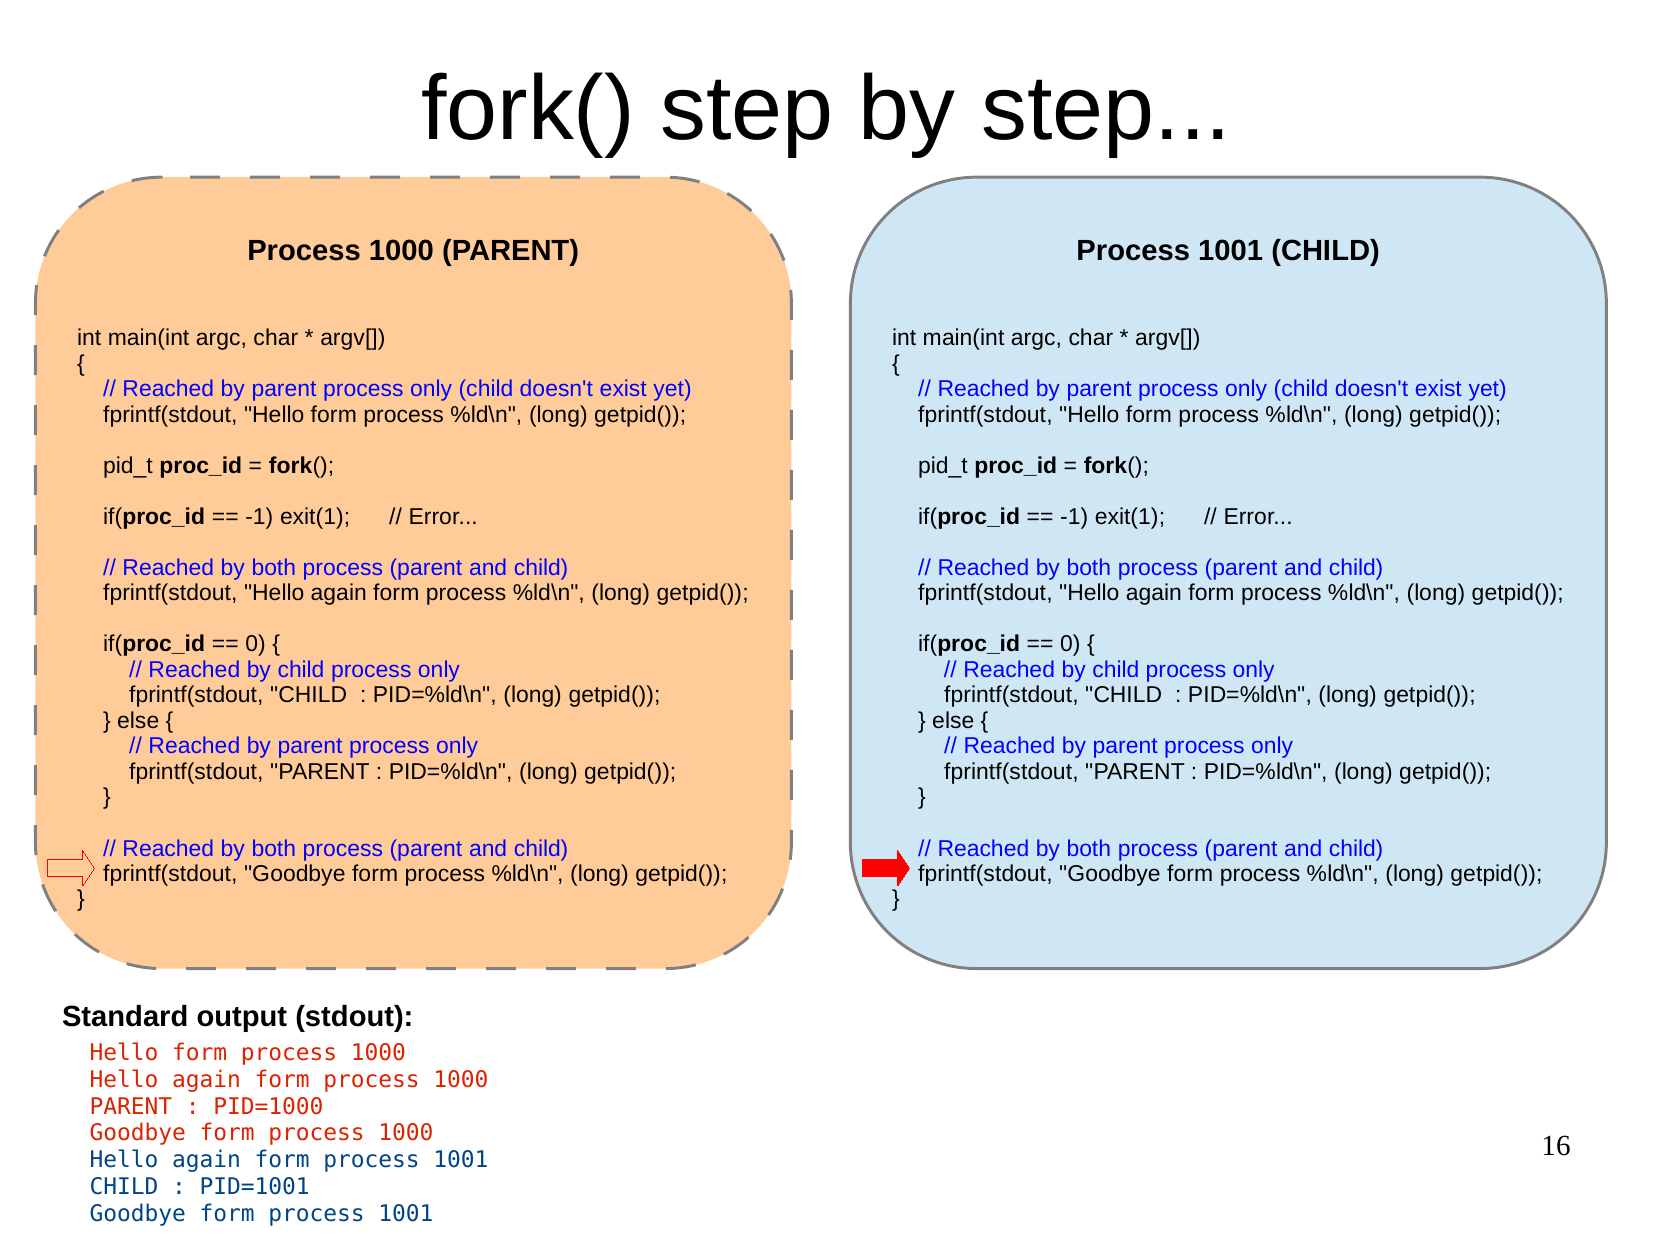

# fork() step by step...
Process 1000 (PARENT)
int main(int argc, char * argv[])
{
 // Reached by parent process only (child doesn't exist yet)
 fprintf(stdout, "Hello form process %ld\n", (long) getpid());
 pid_t proc_id = fork();
 if(proc_id == -1) exit(1); // Error...
 // Reached by both process (parent and child)
 fprintf(stdout, "Hello again form process %ld\n", (long) getpid());
 if(proc_id == 0) {
 // Reached by child process only
 fprintf(stdout, "CHILD : PID=%ld\n", (long) getpid());
 } else {
 // Reached by parent process only
 fprintf(stdout, "PARENT : PID=%ld\n", (long) getpid());
 }
 // Reached by both process (parent and child)
 fprintf(stdout, "Goodbye form process %ld\n", (long) getpid());
}
Process 1001 (CHILD)
int main(int argc, char * argv[])
{
 // Reached by parent process only (child doesn't exist yet)
 fprintf(stdout, "Hello form process %ld\n", (long) getpid());
 pid_t proc_id = fork();
 if(proc_id == -1) exit(1); // Error...
 // Reached by both process (parent and child)
 fprintf(stdout, "Hello again form process %ld\n", (long) getpid());
 if(proc_id == 0) {
 // Reached by child process only
 fprintf(stdout, "CHILD : PID=%ld\n", (long) getpid());
 } else {
 // Reached by parent process only
 fprintf(stdout, "PARENT : PID=%ld\n", (long) getpid());
 }
 // Reached by both process (parent and child)
 fprintf(stdout, "Goodbye form process %ld\n", (long) getpid());
}
Standard output (stdout):
 Hello form process 1000
 Hello again form process 1000
 PARENT : PID=1000
 Goodbye form process 1000
 Hello again form process 1001
 CHILD : PID=1001
 Goodbye form process 1001
16